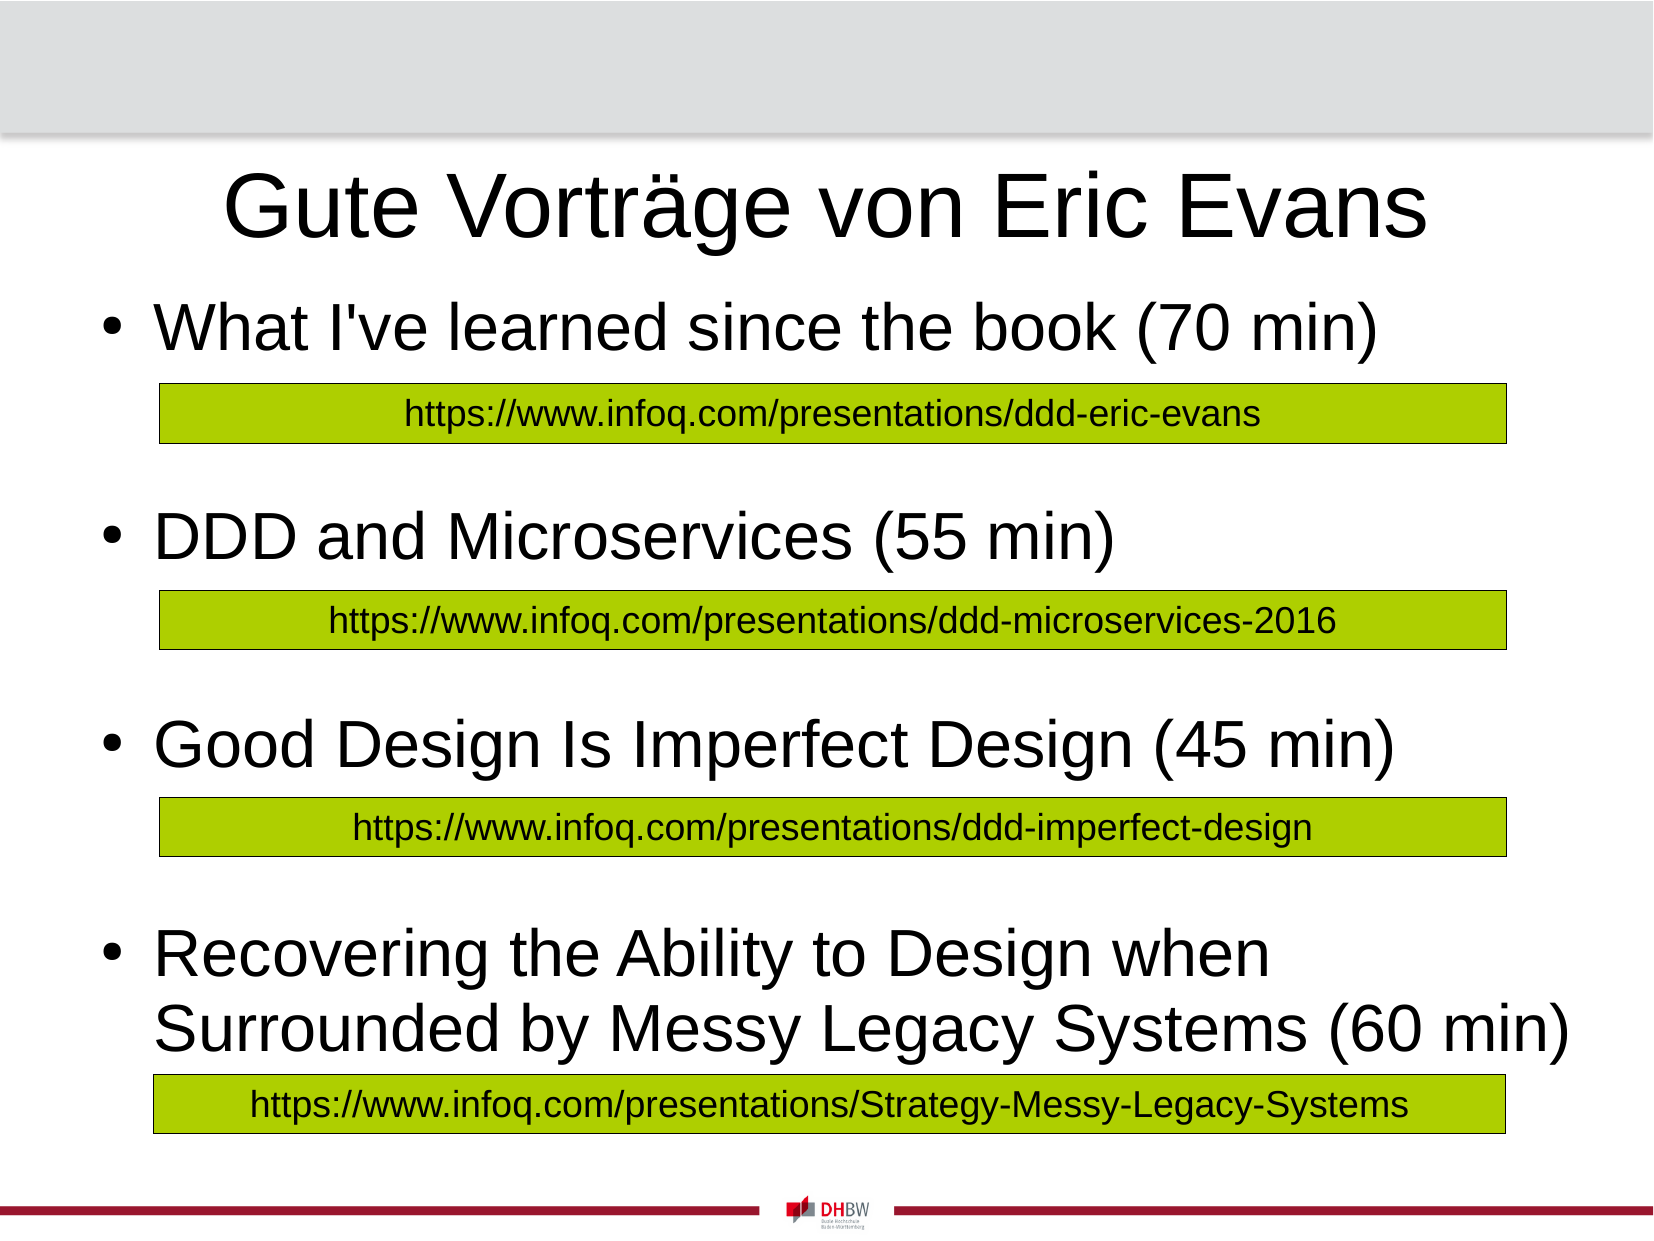

# Gute Vorträge von Eric Evans
What I've learned since the book (70 min)
DDD and Microservices (55 min)
Good Design Is Imperfect Design (45 min)
Recovering the Ability to Design when Surrounded by Messy Legacy Systems (60 min)
https://www.infoq.com/presentations/ddd-eric-evans
https://www.infoq.com/presentations/ddd-microservices-2016
https://www.infoq.com/presentations/ddd-imperfect-design
https://www.infoq.com/presentations/Strategy-Messy-Legacy-Systems